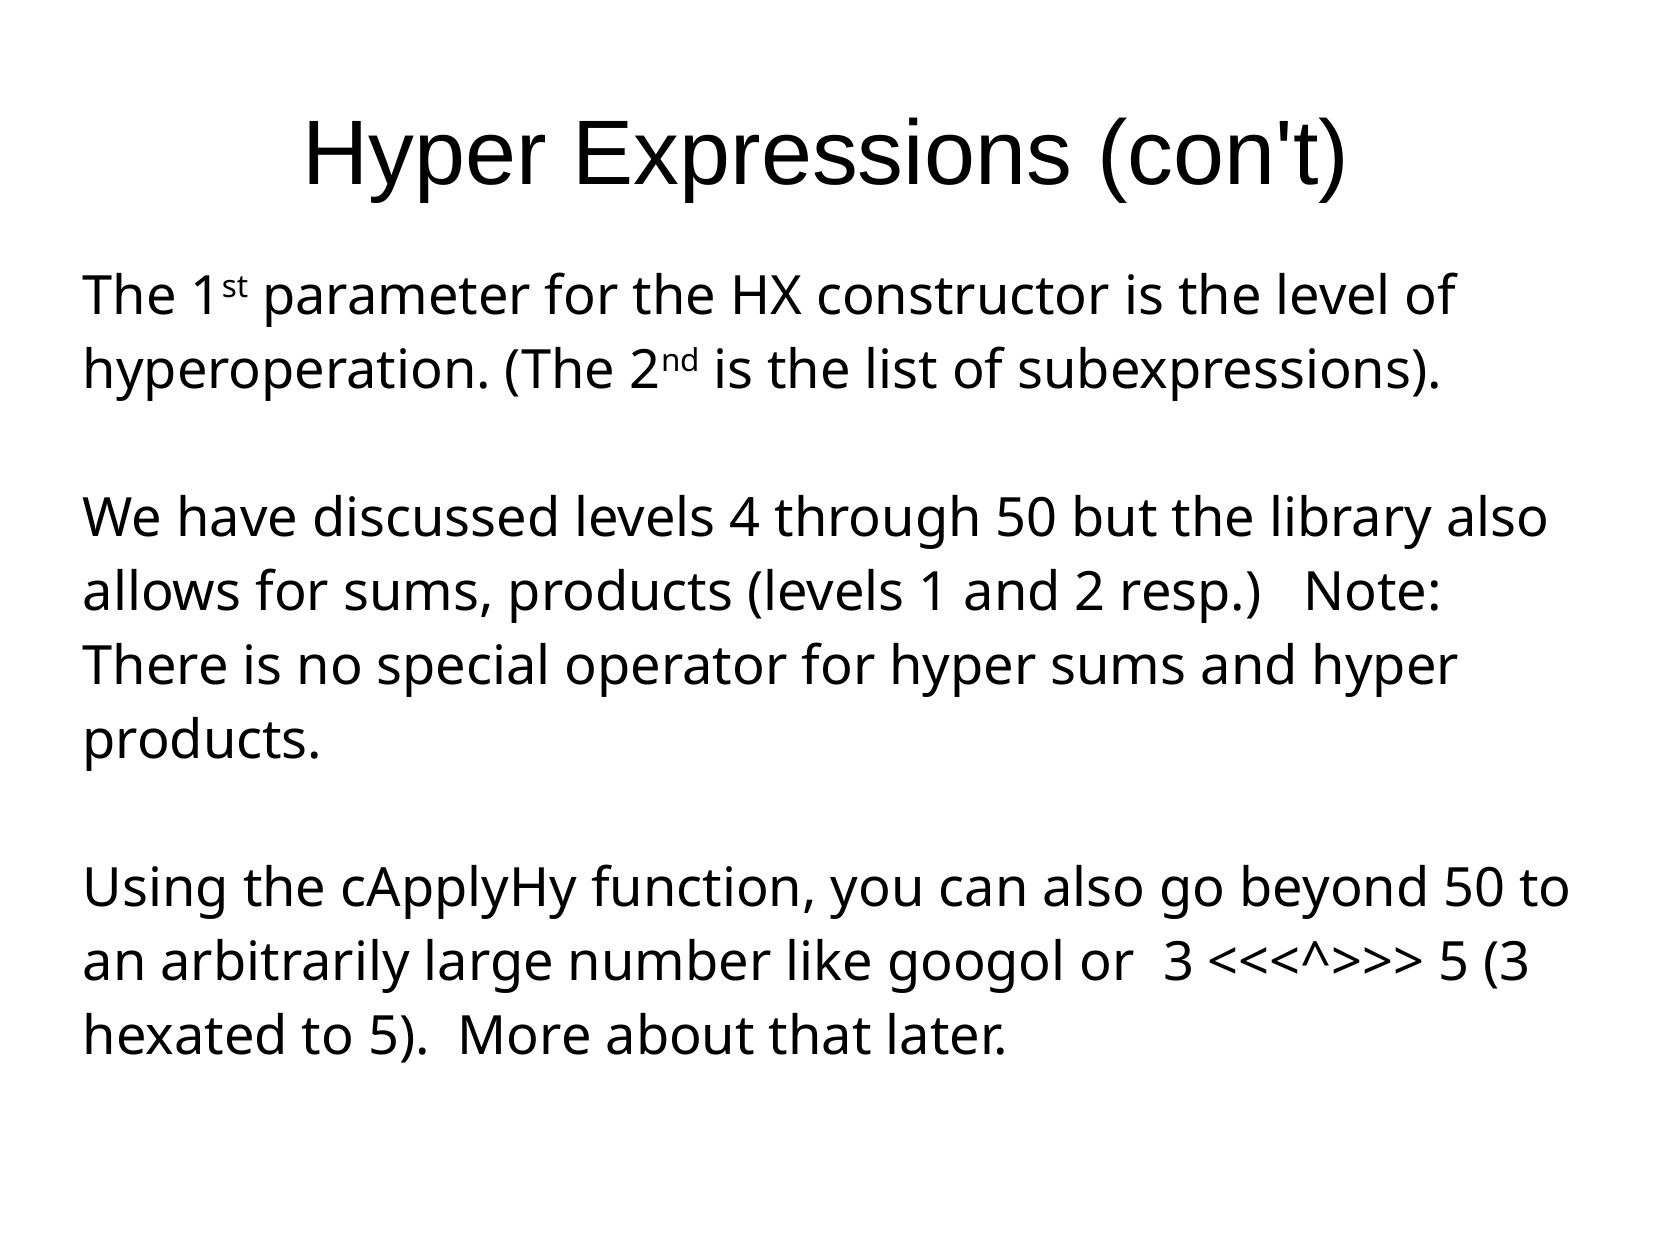

# Hyper Expressions (con't)
The 1st parameter for the HX constructor is the level of hyperoperation. (The 2nd is the list of subexpressions).
We have discussed levels 4 through 50 but the library also allows for sums, products (levels 1 and 2 resp.) Note: There is no special operator for hyper sums and hyper products.
Using the cApplyHy function, you can also go beyond 50 to an arbitrarily large number like googol or 3 <<<^>>> 5 (3 hexated to 5). More about that later.